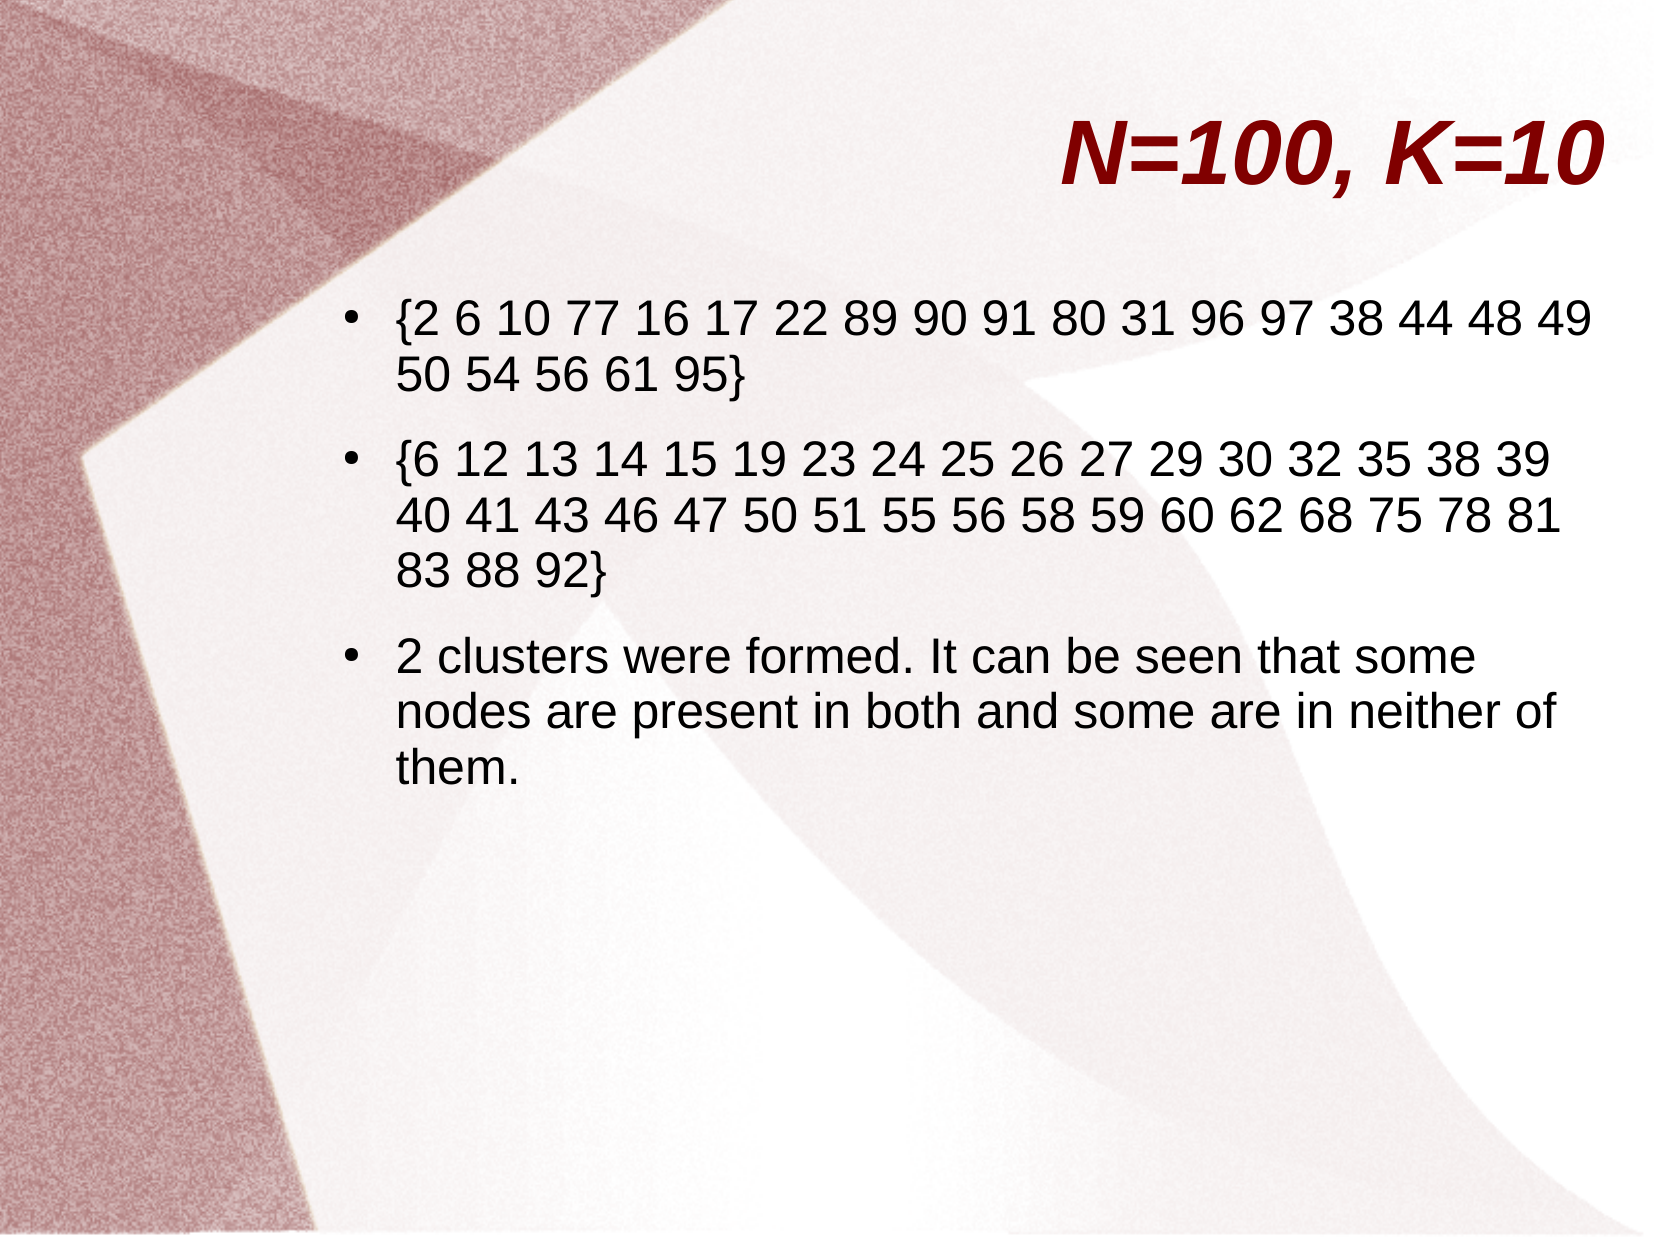

# N=100, K=10
{2 6 10 77 16 17 22 89 90 91 80 31 96 97 38 44 48 49 50 54 56 61 95}
{6 12 13 14 15 19 23 24 25 26 27 29 30 32 35 38 39 40 41 43 46 47 50 51 55 56 58 59 60 62 68 75 78 81 83 88 92}
2 clusters were formed. It can be seen that some nodes are present in both and some are in neither of them.